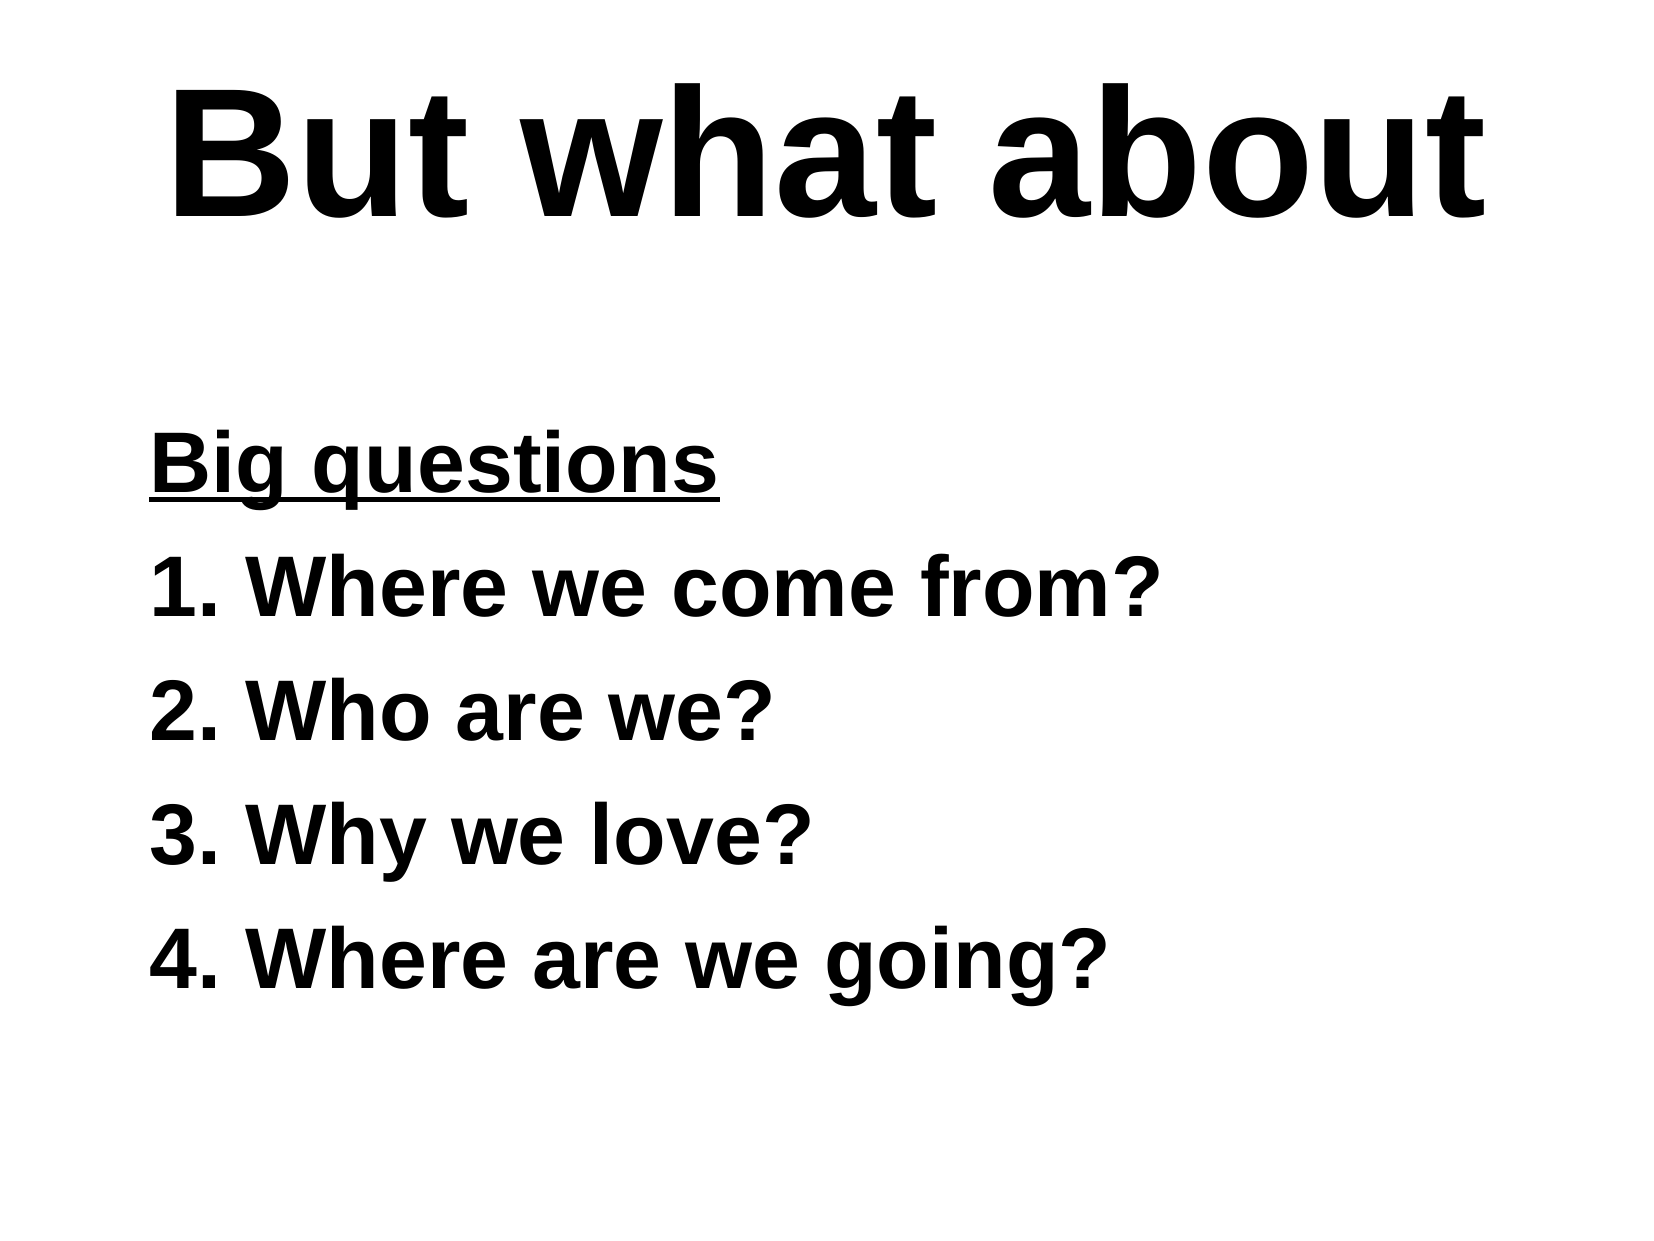

# But what about
Big questions
1. Where we come from?
2. Who are we?
3. Why we love?
4. Where are we going?